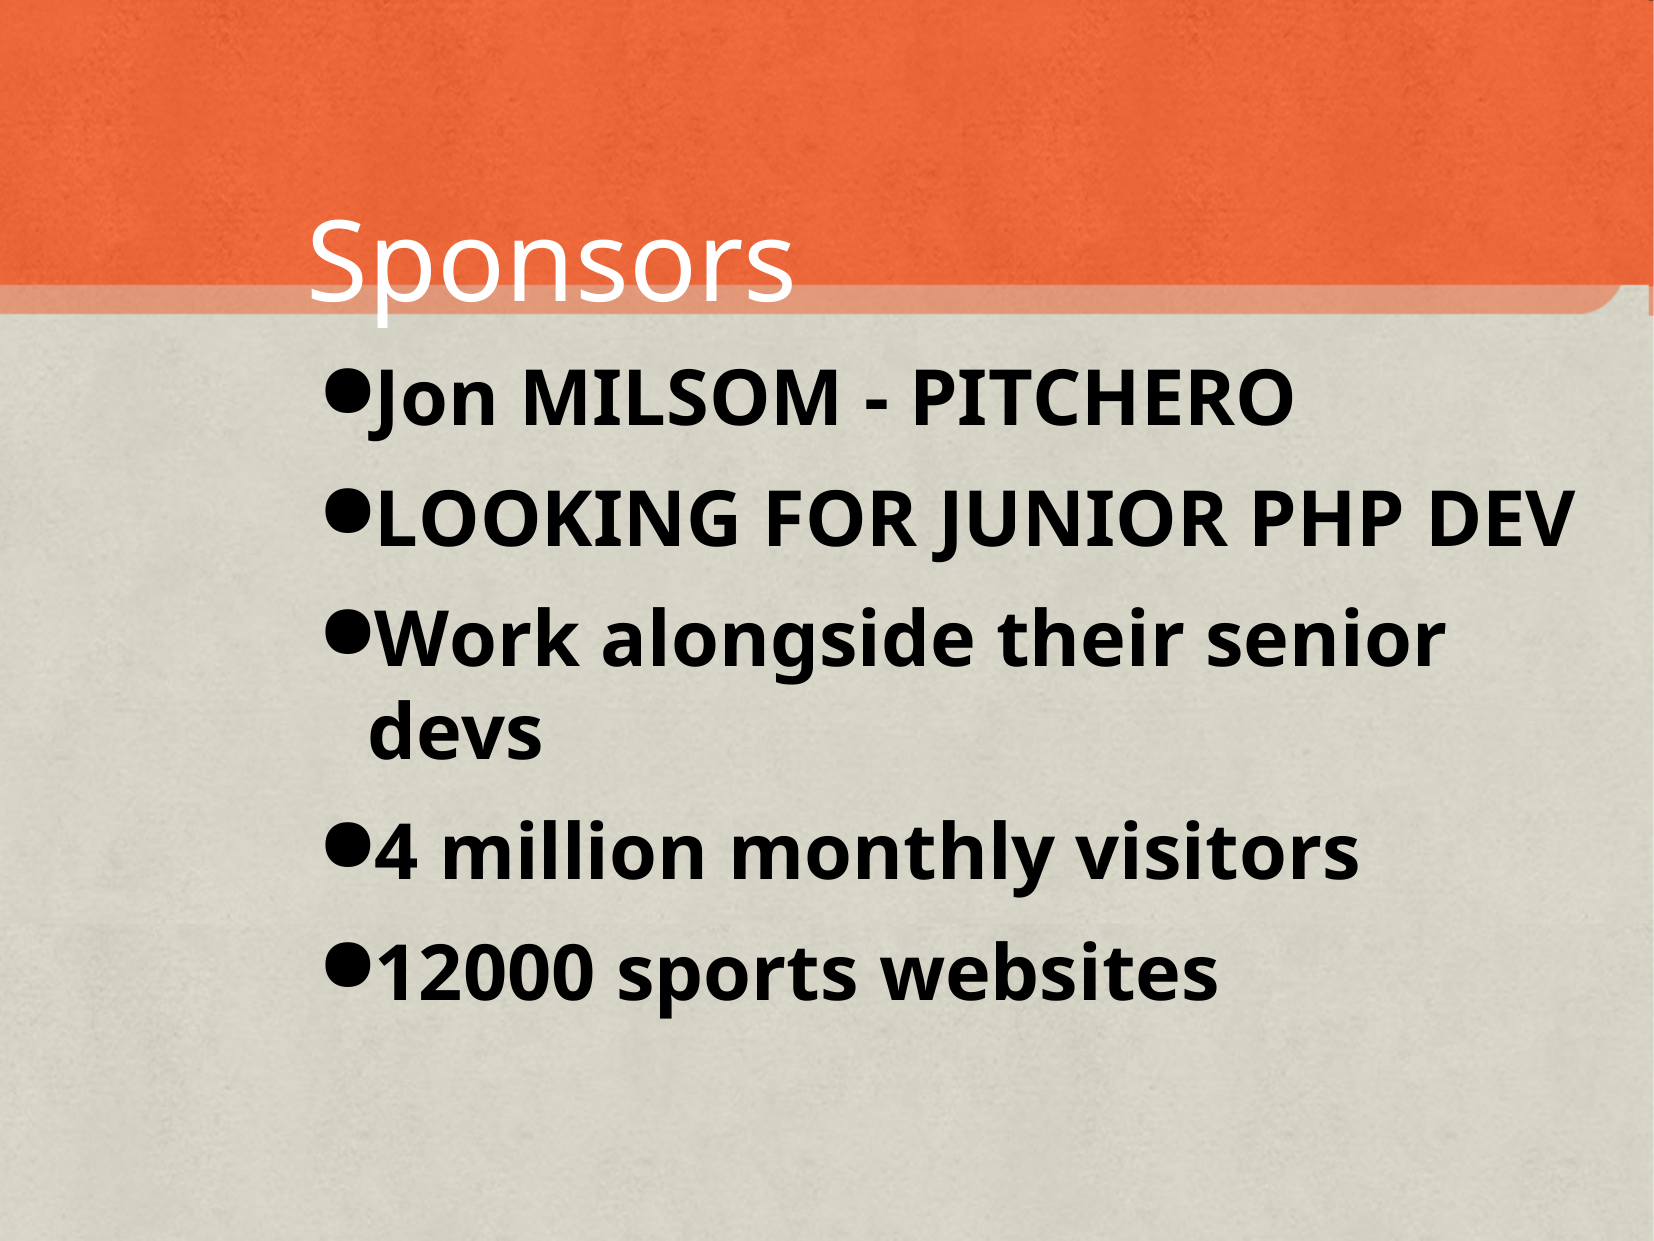

# Sponsors
Jon MILSOM - PITCHERO
LOOKING FOR JUNIOR PHP DEV
Work alongside their senior devs
4 million monthly visitors
12000 sports websites